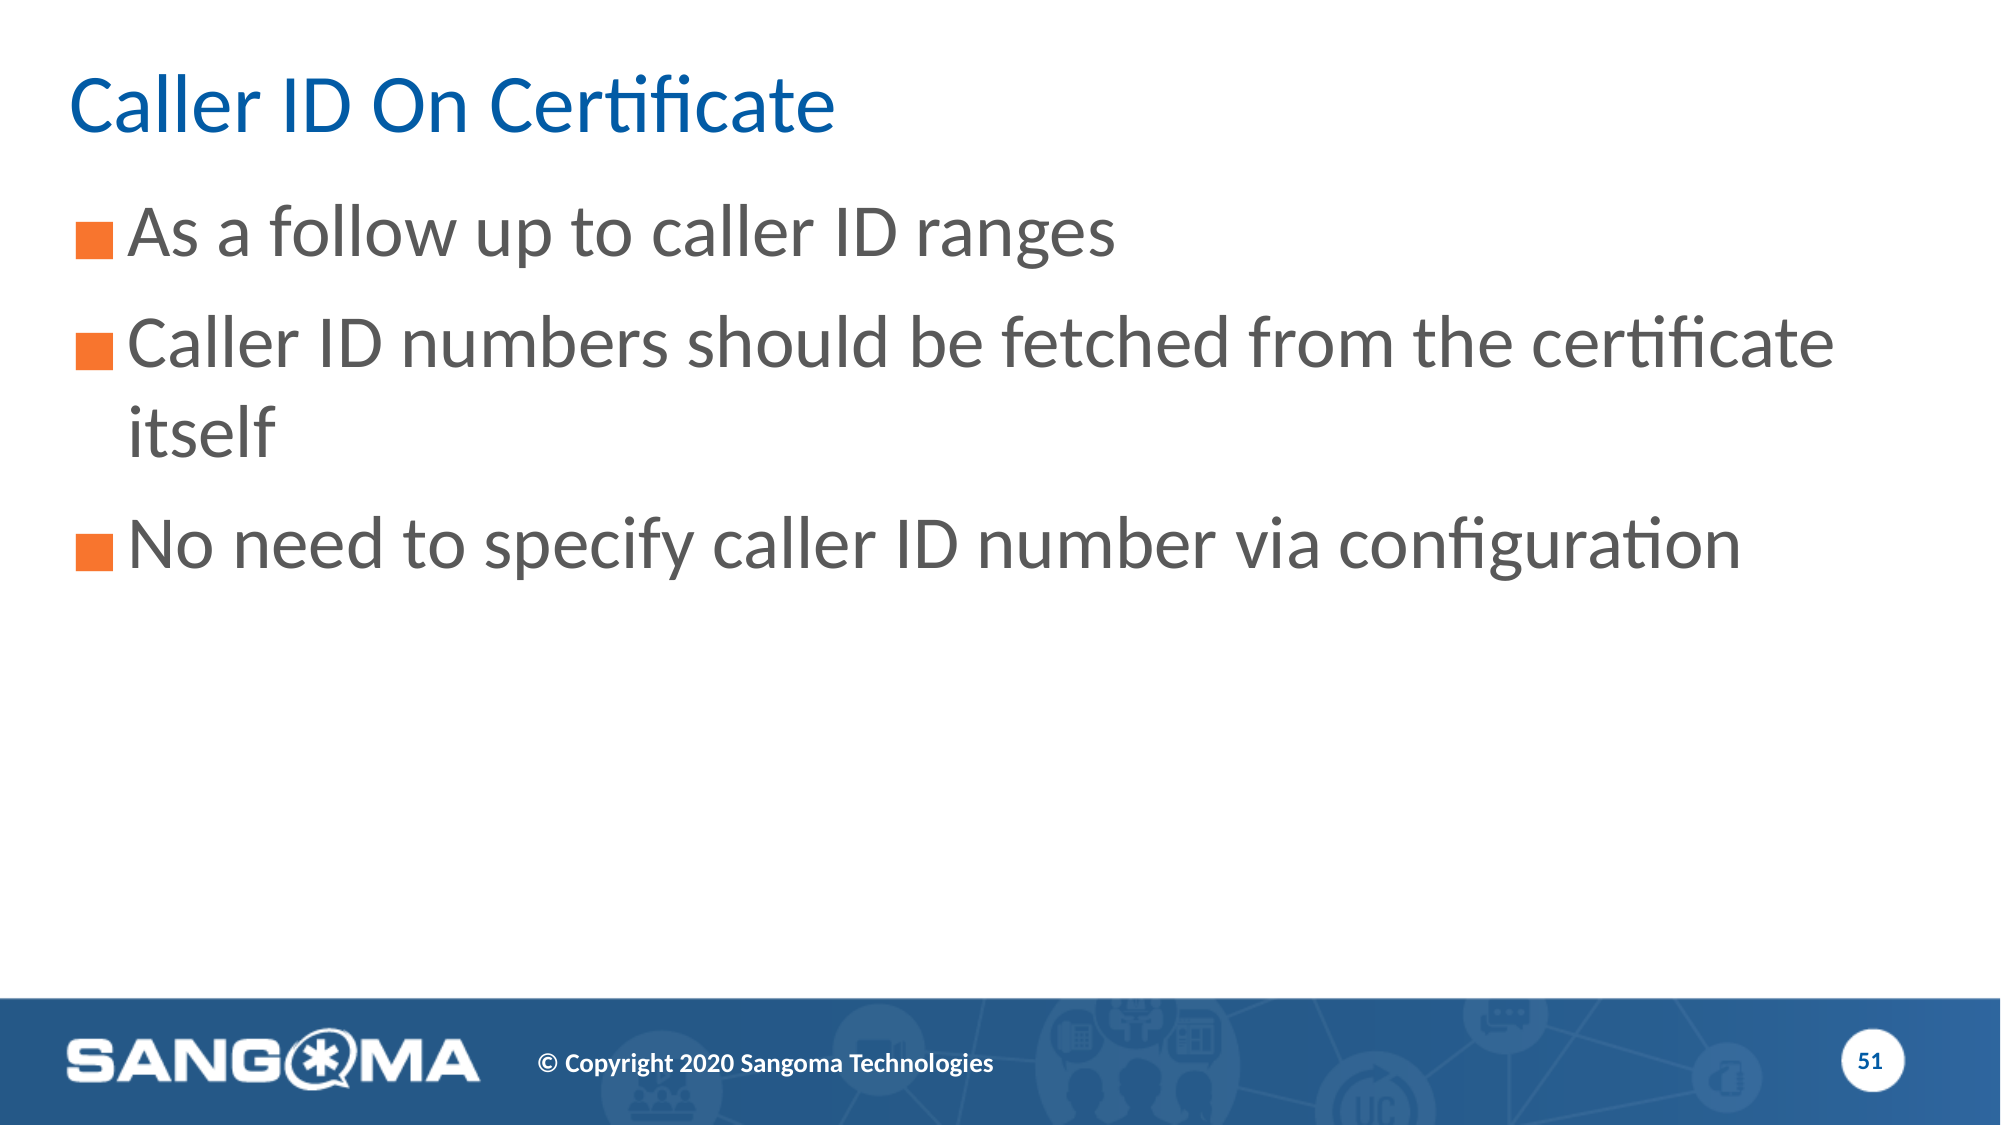

# Caller ID On Certificate
As a follow up to caller ID ranges
Caller ID numbers should be fetched from the certificate itself
No need to specify caller ID number via configuration